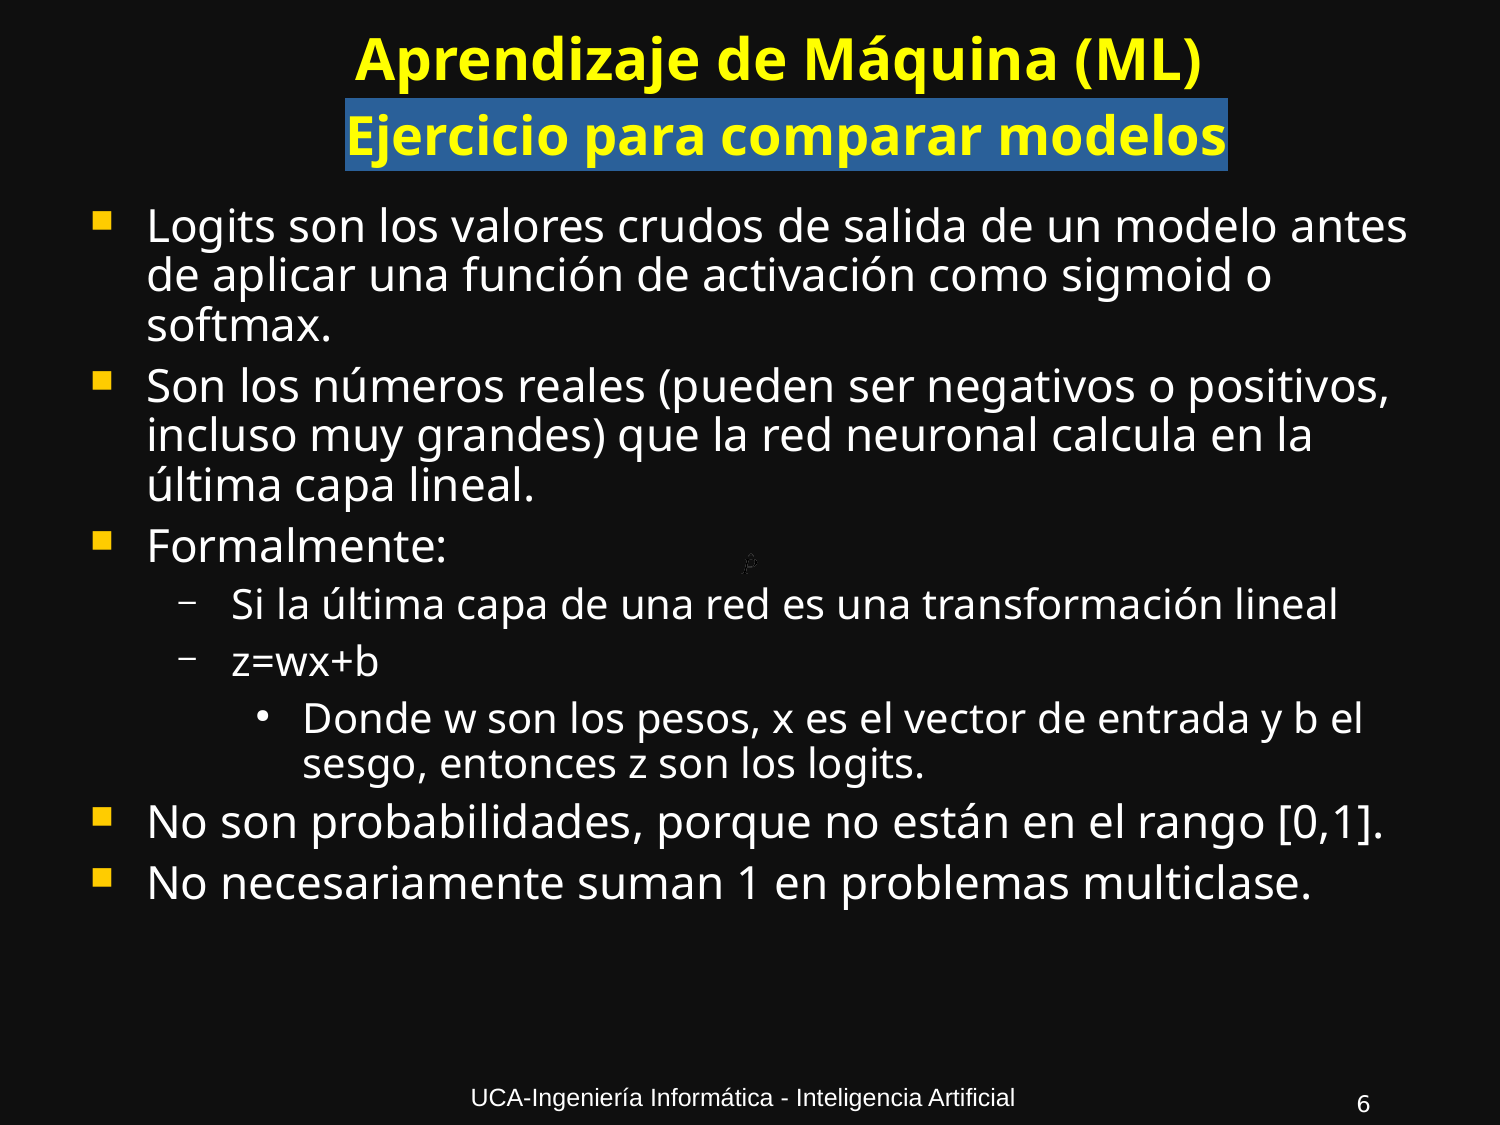

# Aprendizaje de Máquina (ML) Ejercicio para comparar modelos
Logits son los valores crudos de salida de un modelo antes de aplicar una función de activación como sigmoid o softmax.
Son los números reales (pueden ser negativos o positivos, incluso muy grandes) que la red neuronal calcula en la última capa lineal.
Formalmente:
Si la última capa de una red es una transformación lineal
z=wx+b
Donde w son los pesos, x es el vector de entrada y b el sesgo, entonces z son los logits.
No son probabilidades, porque no están en el rango [0,1].
No necesariamente suman 1 en problemas multiclase.